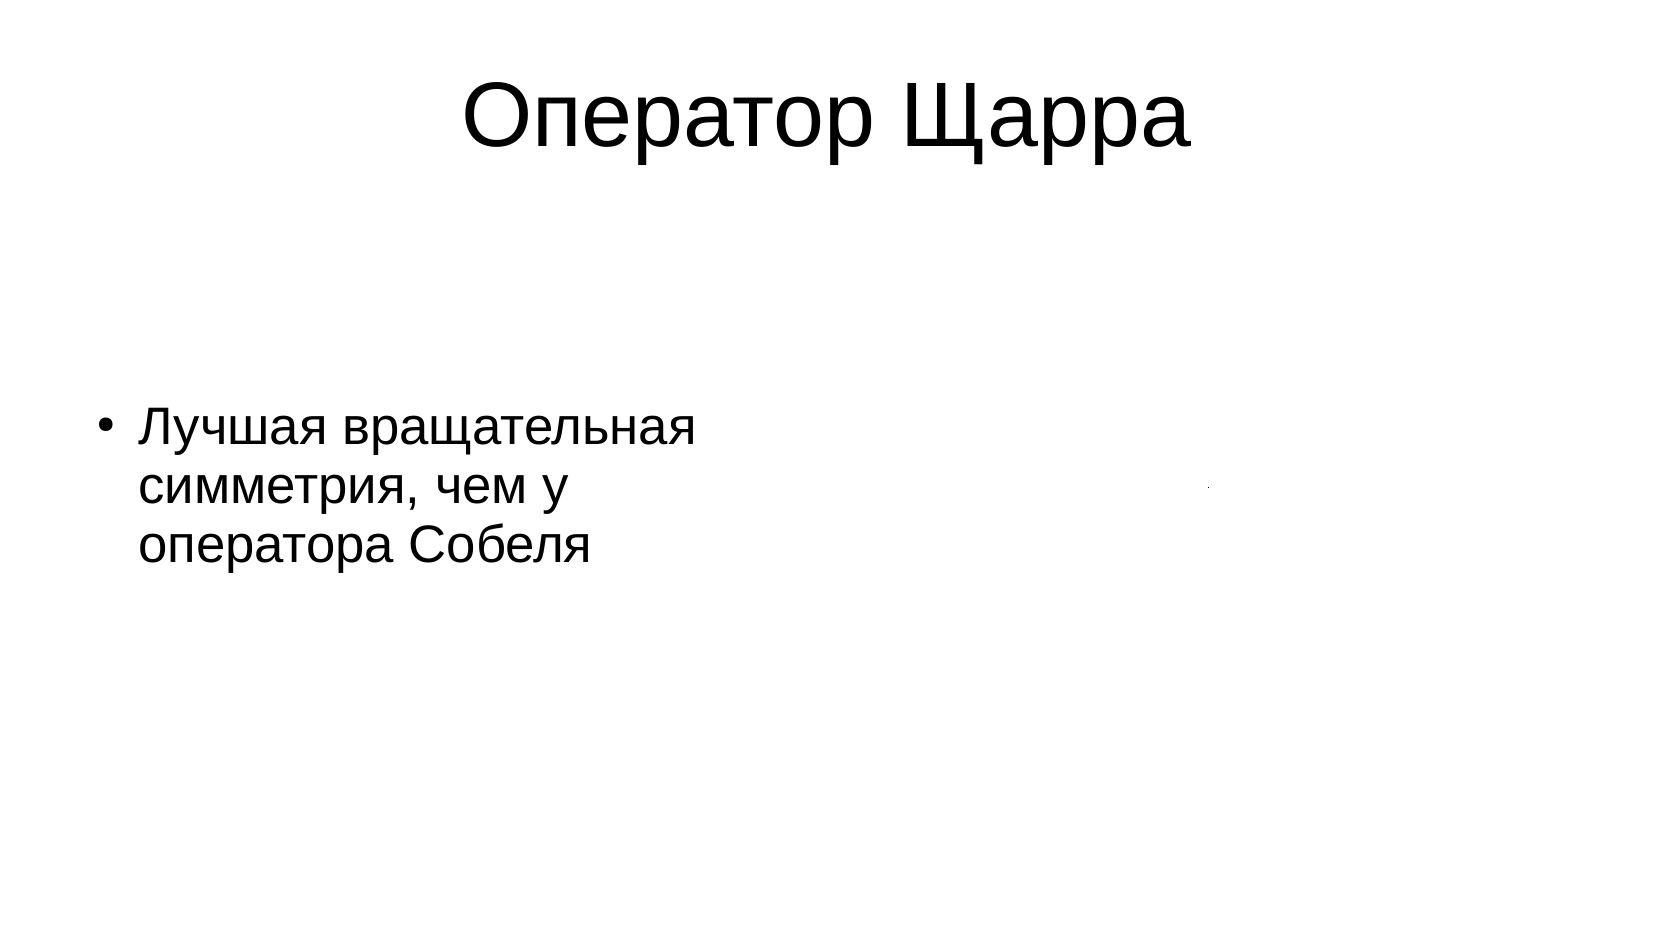

# Оператор Щарра
Лучшая вращательная симметрия, чем у оператора Собеля